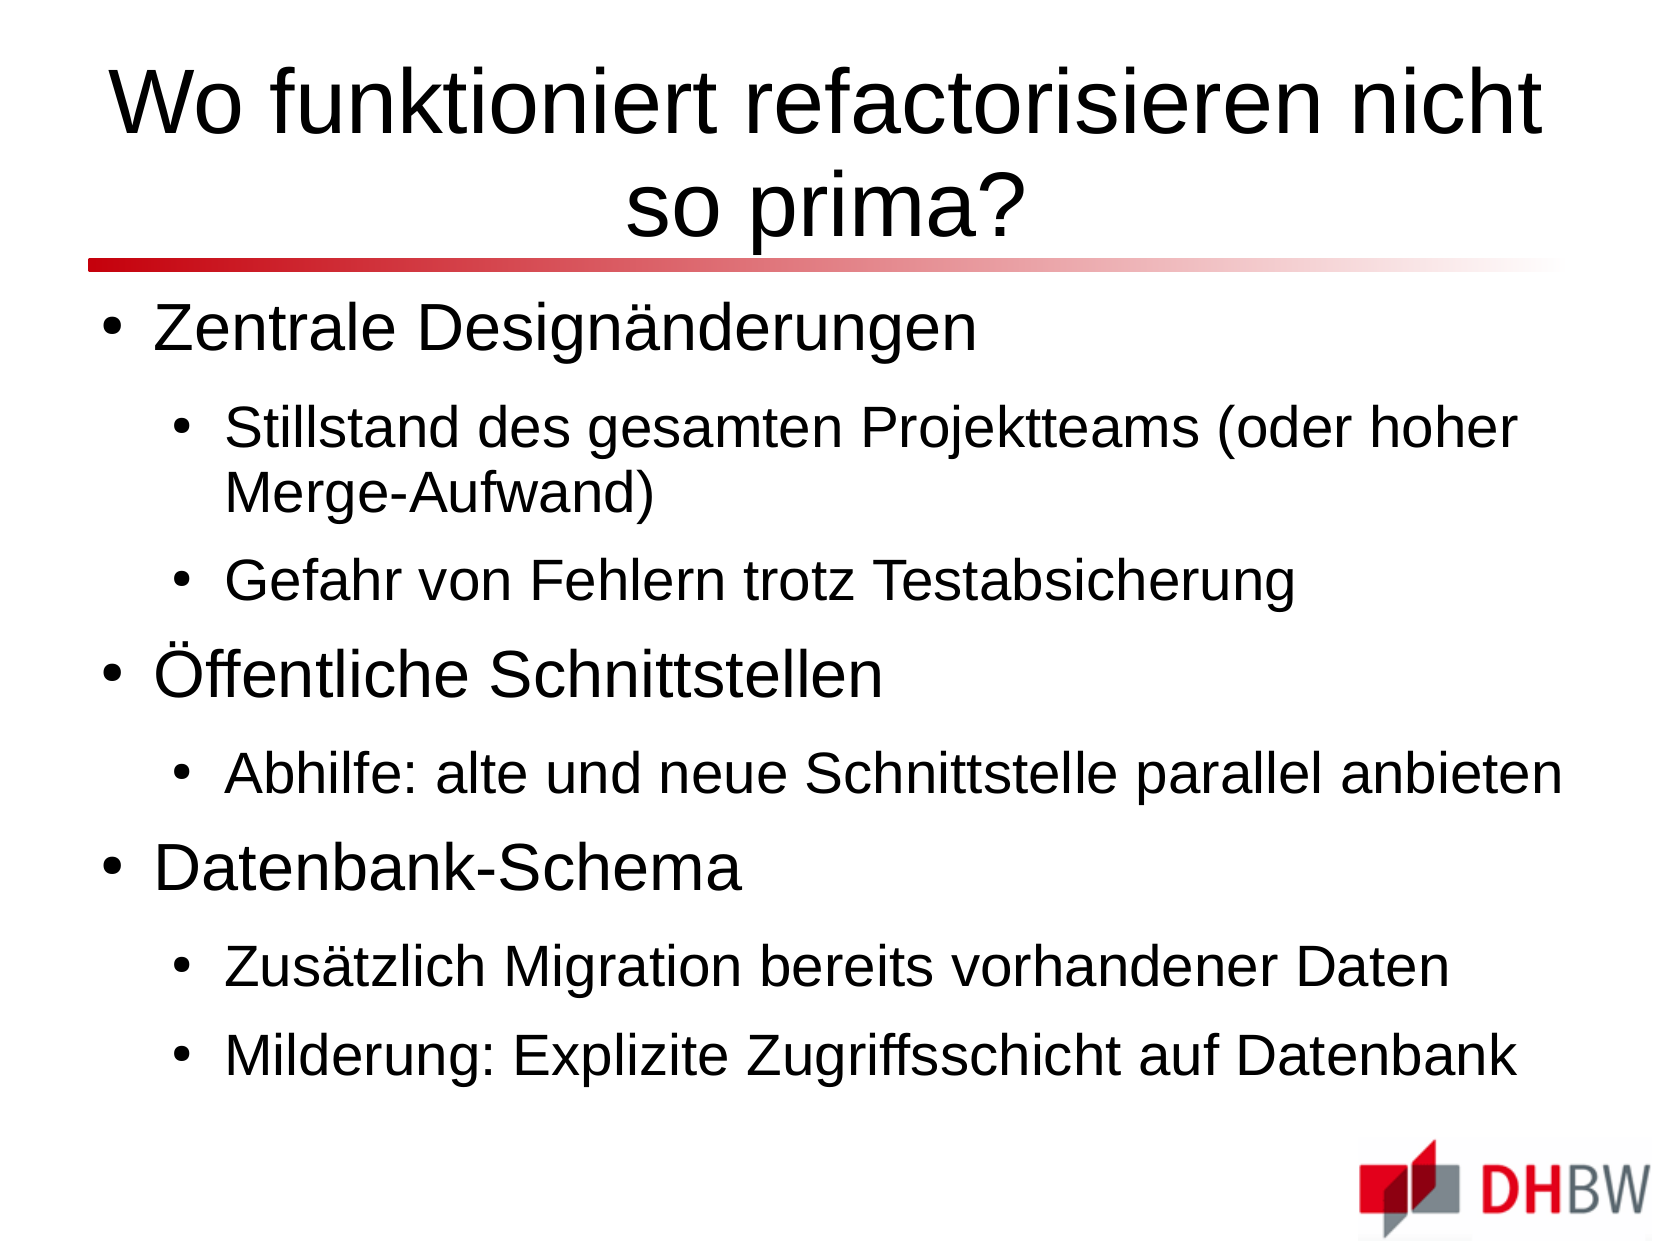

# Wo funktioniert refactorisieren nicht so prima?
Zentrale Designänderungen
Stillstand des gesamten Projektteams (oder hoher Merge-Aufwand)
Gefahr von Fehlern trotz Testabsicherung
Öffentliche Schnittstellen
Abhilfe: alte und neue Schnittstelle parallel anbieten
Datenbank-Schema
Zusätzlich Migration bereits vorhandener Daten
Milderung: Explizite Zugriffsschicht auf Datenbank